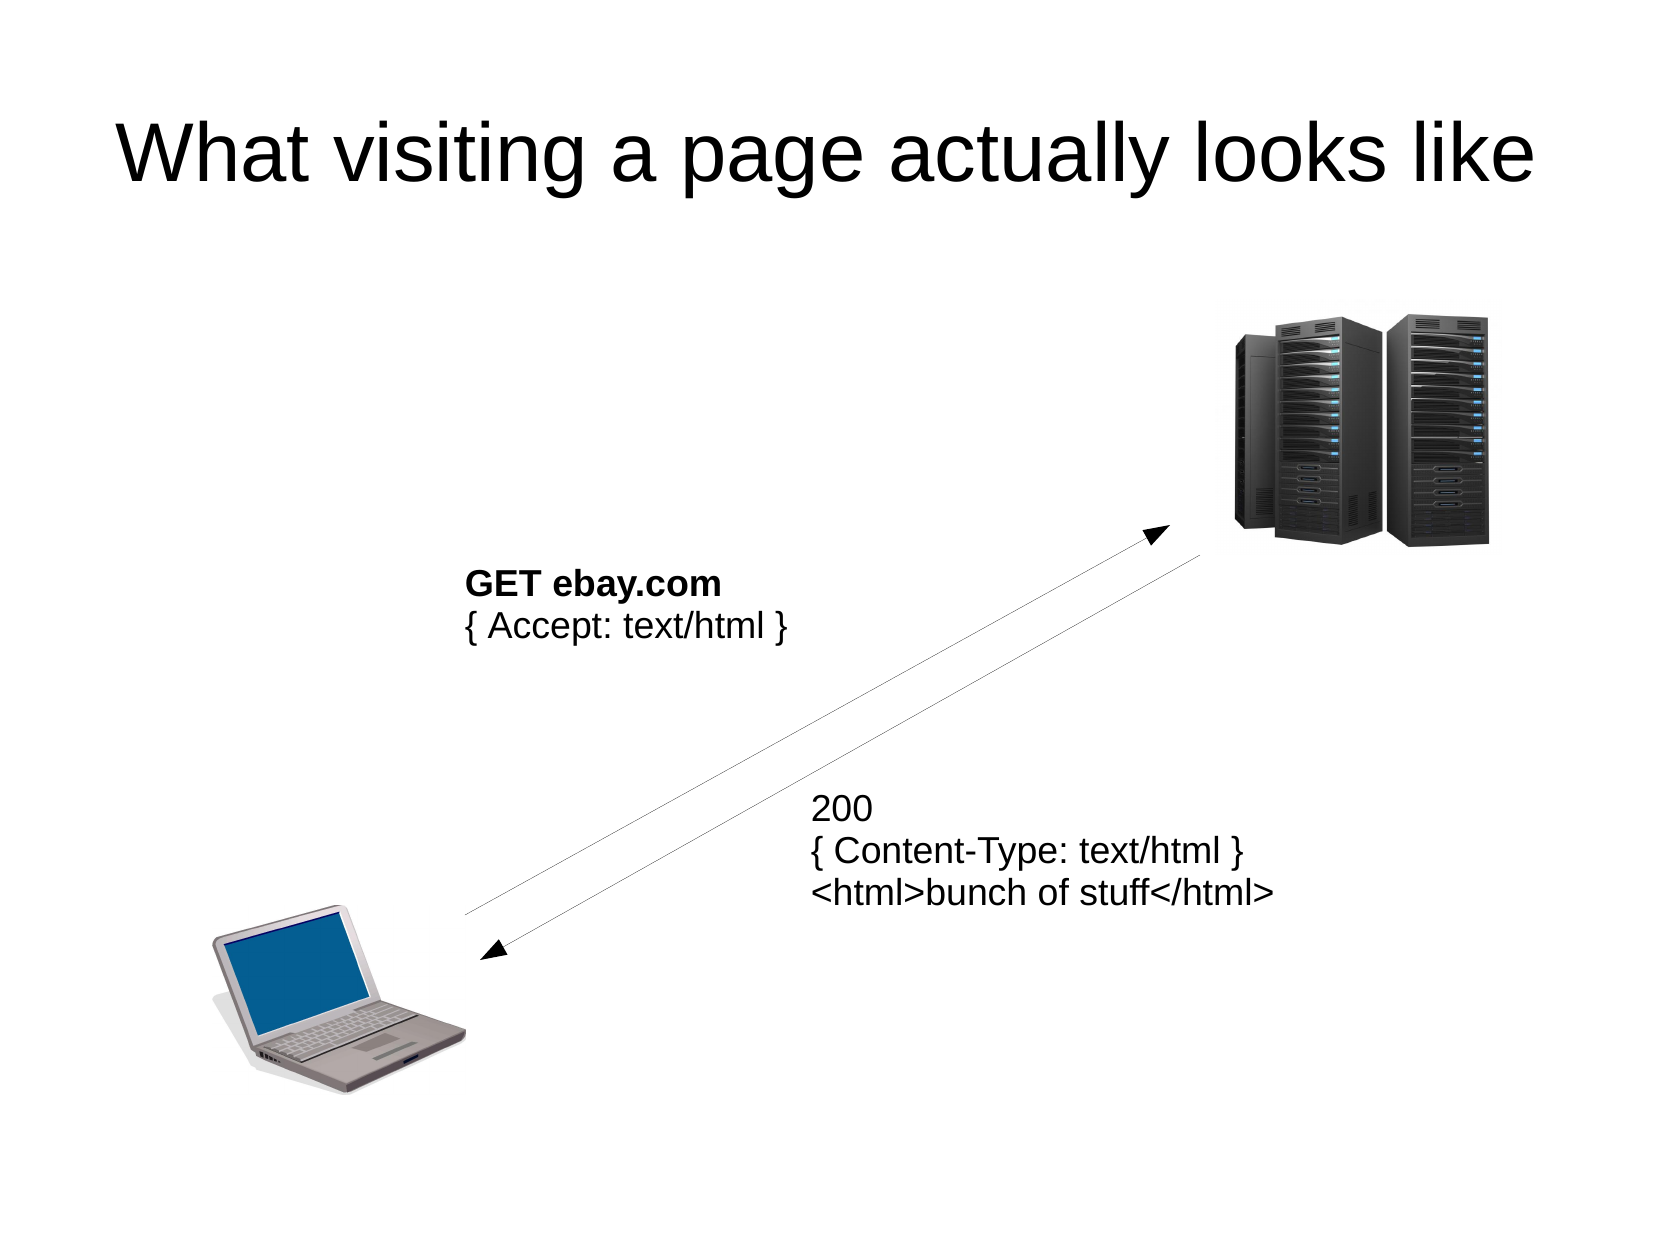

# What visiting a page actually looks like
GET ebay.com
{ Accept: text/html }
200
{ Content-Type: text/html }
<html>bunch of stuff</html>